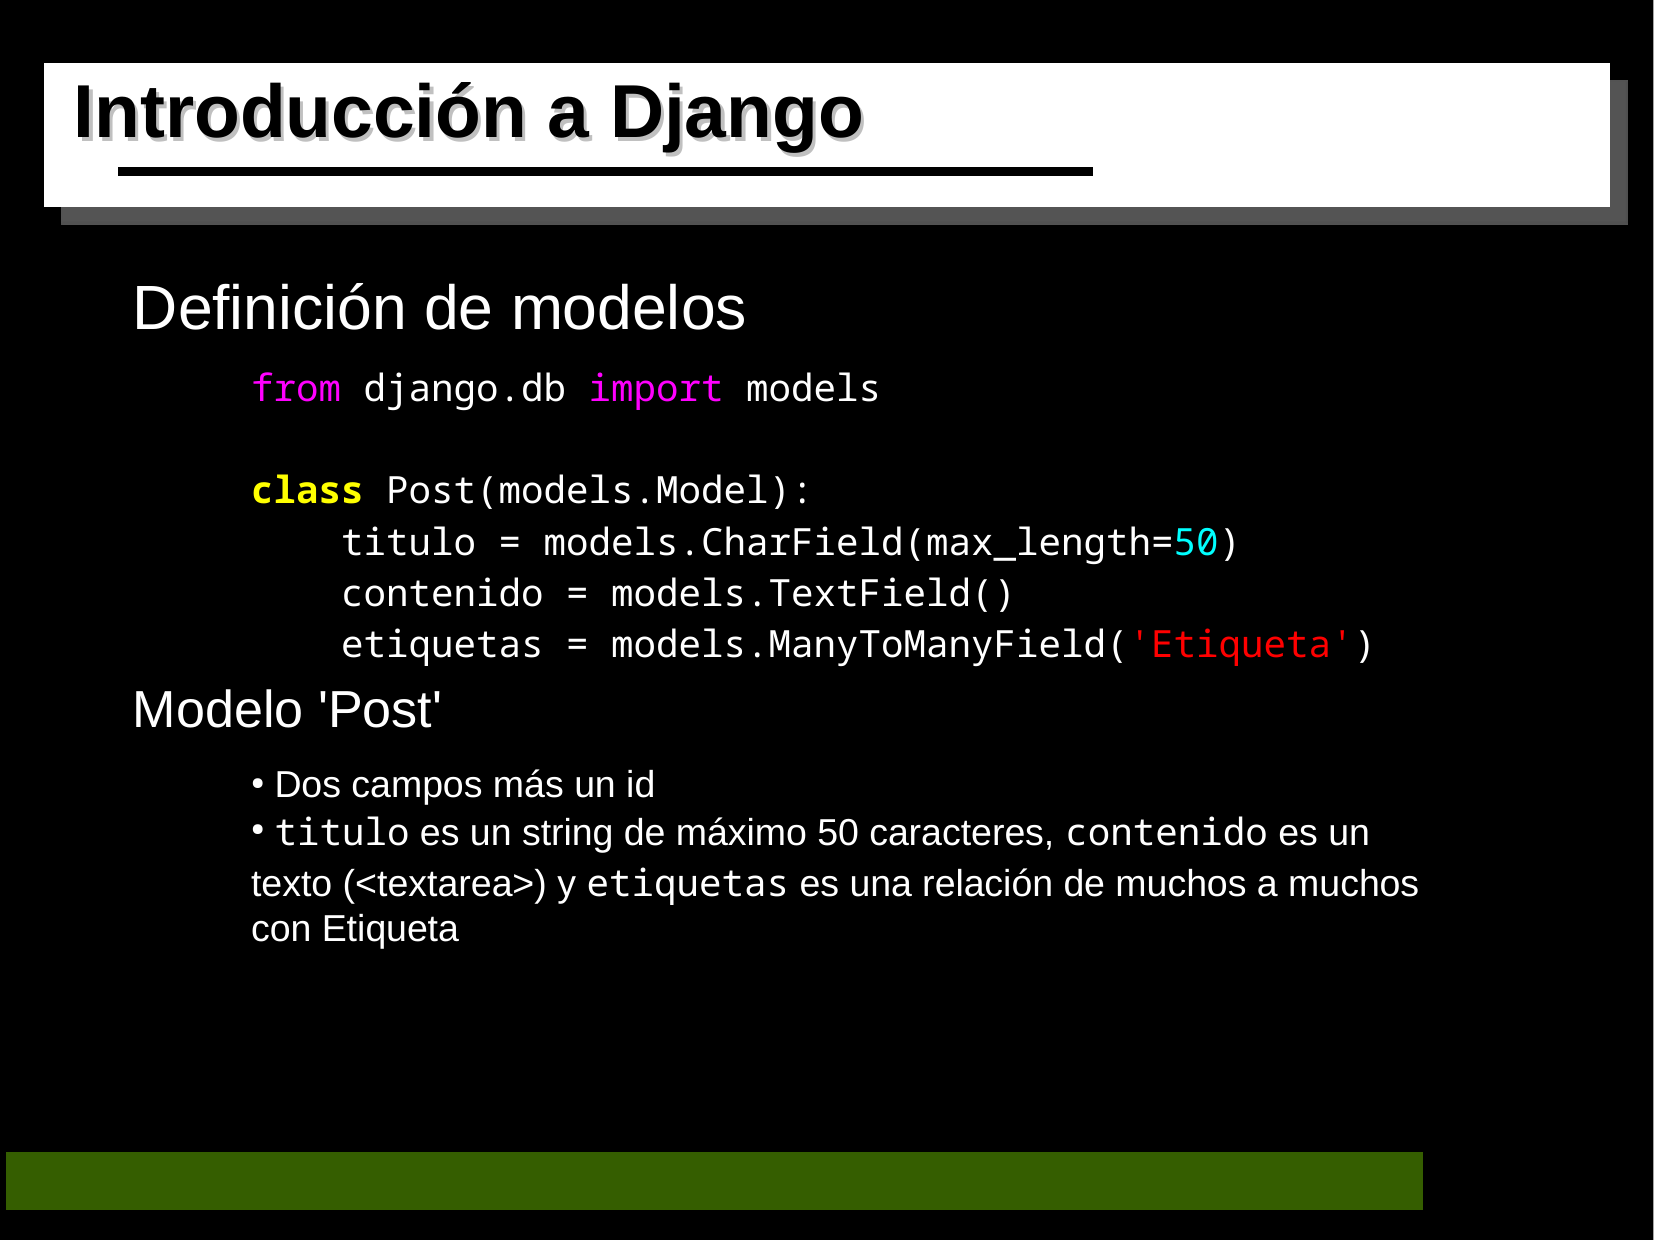

Introducción a Django
Definición de modelos
from django.db import models
class Post(models.Model):
 titulo = models.CharField(max_length=50)
 contenido = models.TextField()
 etiquetas = models.ManyToManyField('Etiqueta')
Modelo 'Post'
 Dos campos más un id
 titulo es un string de máximo 50 caracteres, contenido es un texto (<textarea>) y etiquetas es una relación de muchos a muchos con Etiqueta